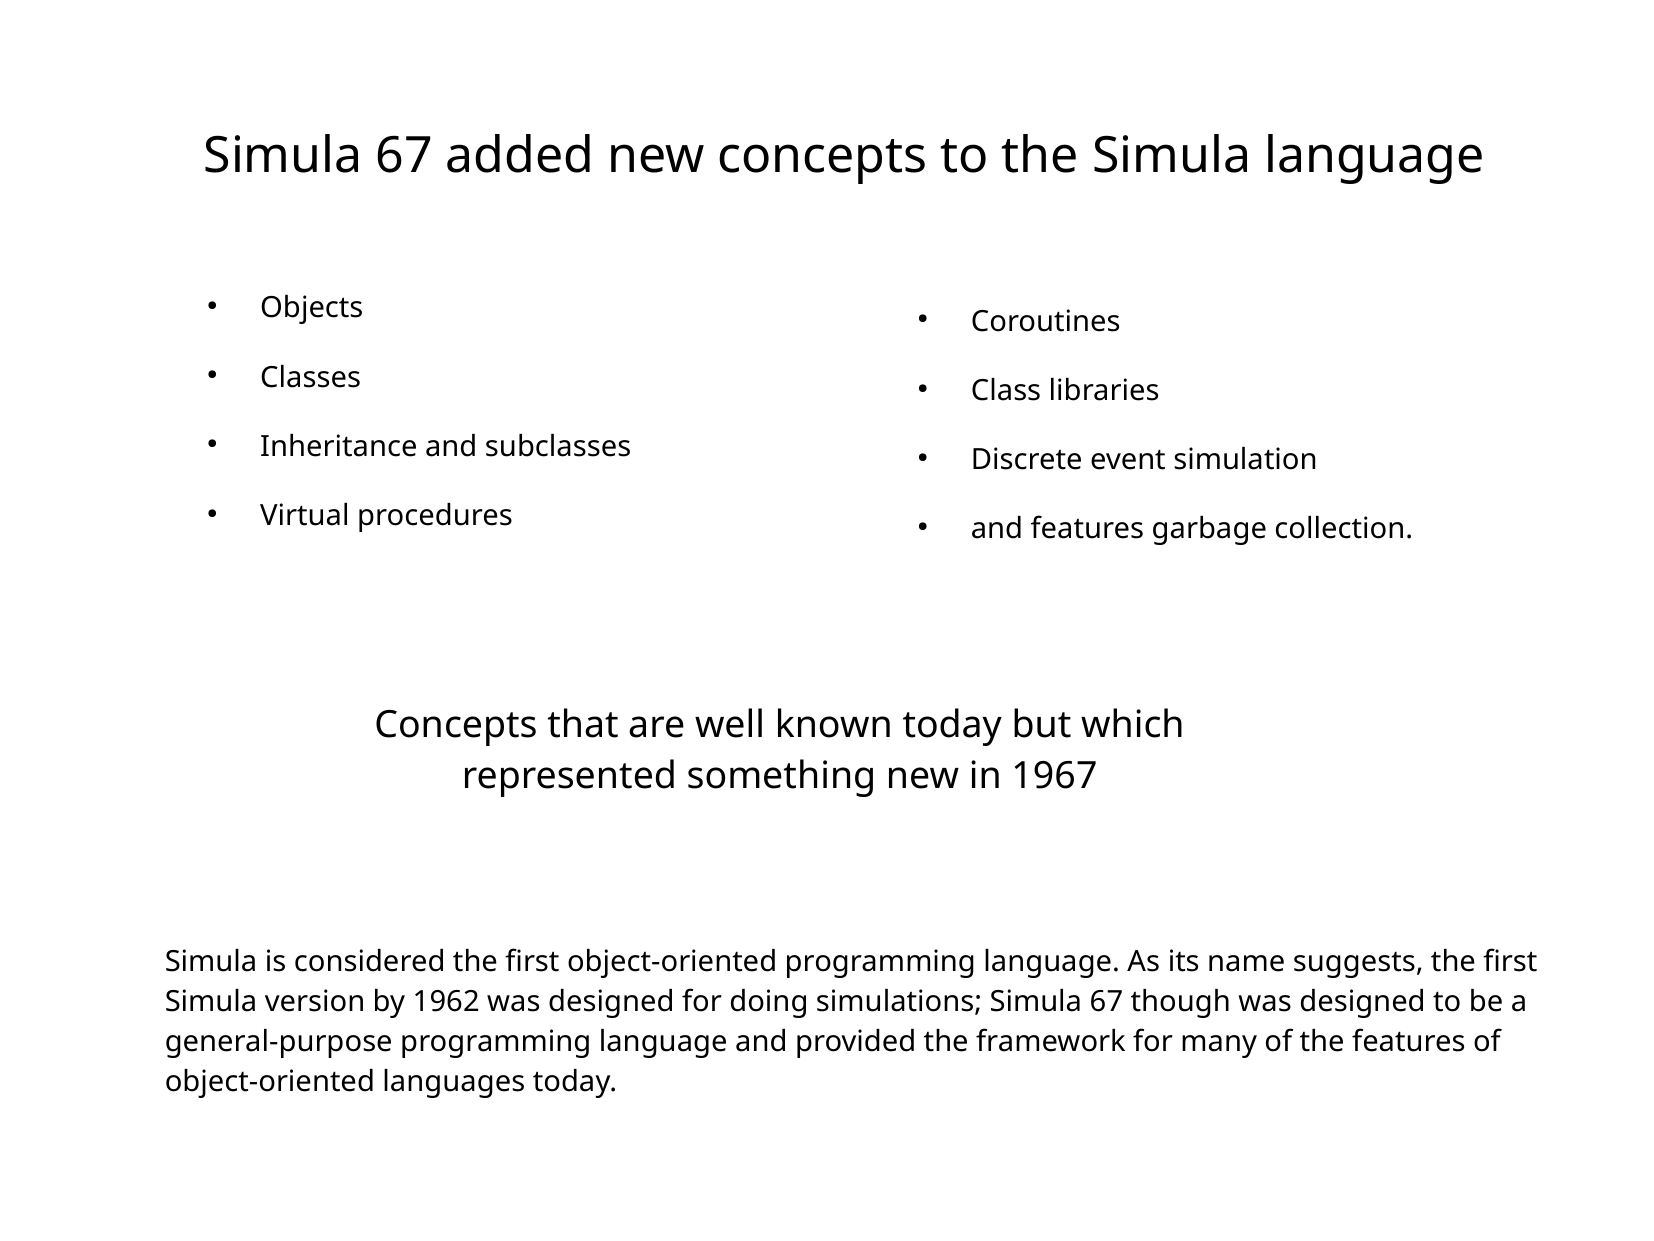

# Simula 67 added new concepts to the Simula language
Objects
Classes
Inheritance and subclasses
Virtual procedures
Coroutines
Class libraries
Discrete event simulation
and features garbage collection.
Concepts that are well known today but which represented something new in 1967
Simula is considered the first object-oriented programming language. As its name suggests, the first Simula version by 1962 was designed for doing simulations; Simula 67 though was designed to be a general-purpose programming language and provided the framework for many of the features of object-oriented languages today.